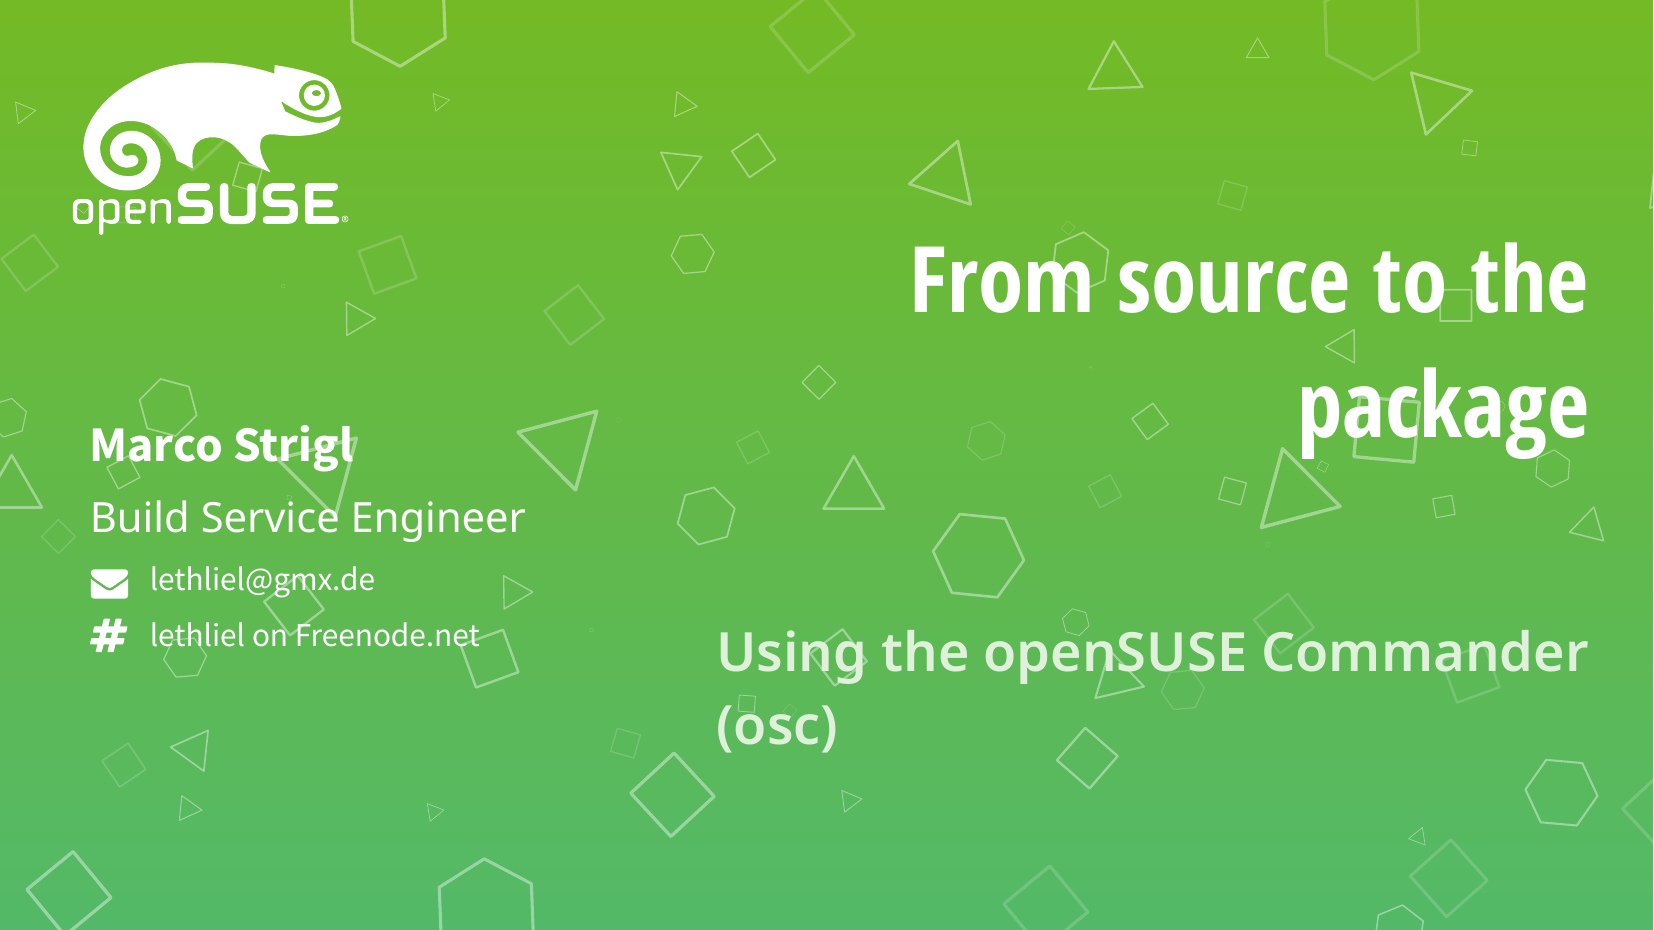

# From source to the package
Marco Strigl
Using the openSUSE Commander (osc)
Build Service Engineer
lethliel@gmx.de
lethliel on Freenode.net